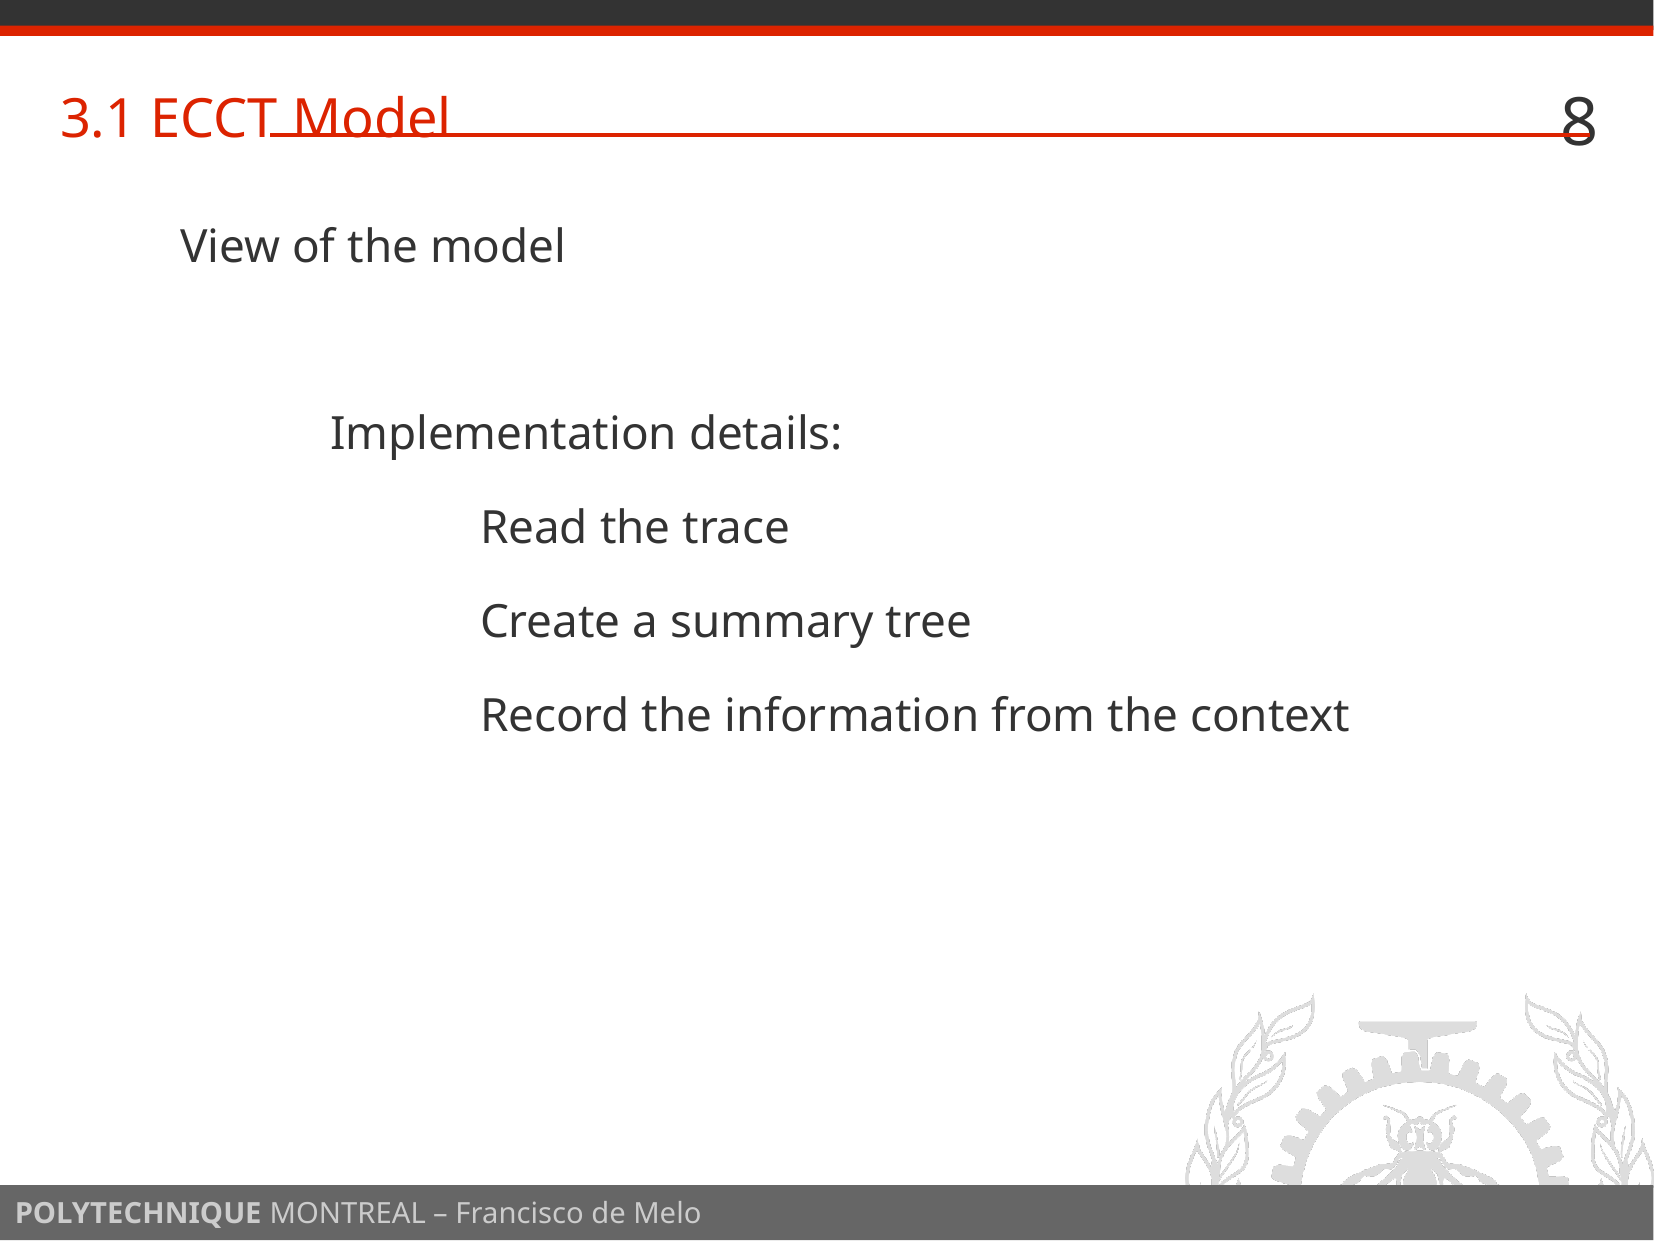

3.1 ECCT Model
8
View of the model
		Implementation details:
				Read the trace
				Create a summary tree
				Record the information from the context
POLYTECHNIQUE MONTREAL – Francisco de Melo